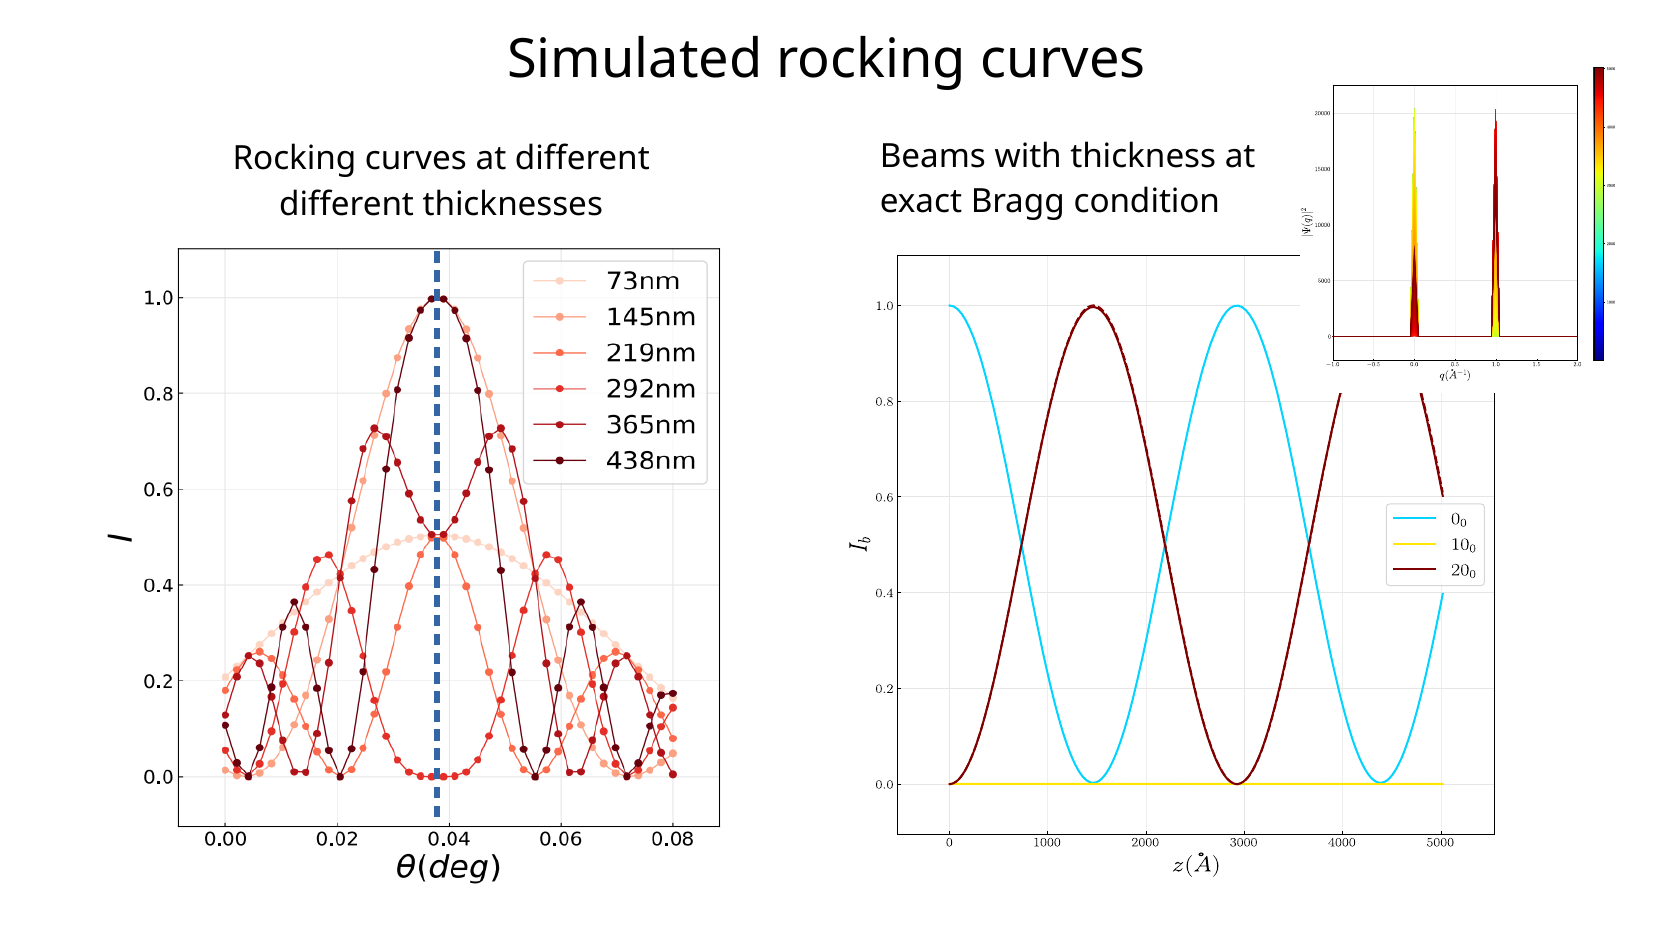

# Simulated rocking curves
Beams with thickness at exact Bragg condition
Rocking curves at different different thicknesses